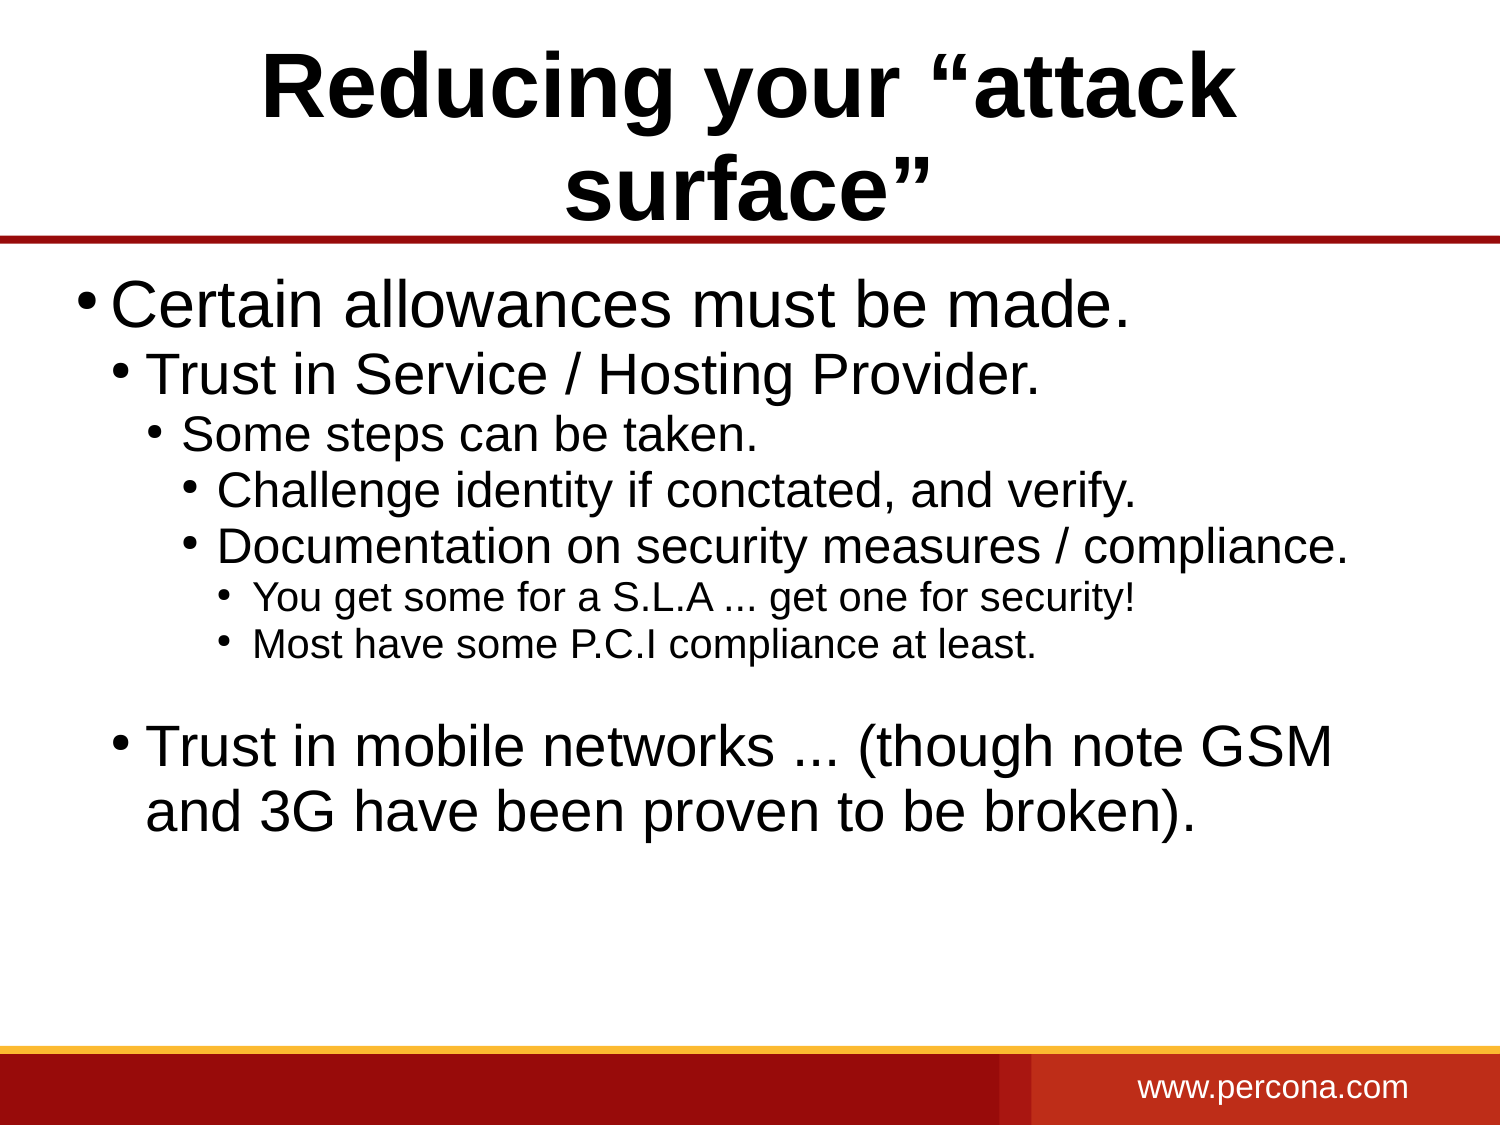

Reducing your “attack surface”
Certain allowances must be made.
Trust in Service / Hosting Provider.
Some steps can be taken.
Challenge identity if conctated, and verify.
Documentation on security measures / compliance.
You get some for a S.L.A ... get one for security!
Most have some P.C.I compliance at least.
Trust in mobile networks ... (though note GSM and 3G have been proven to be broken).